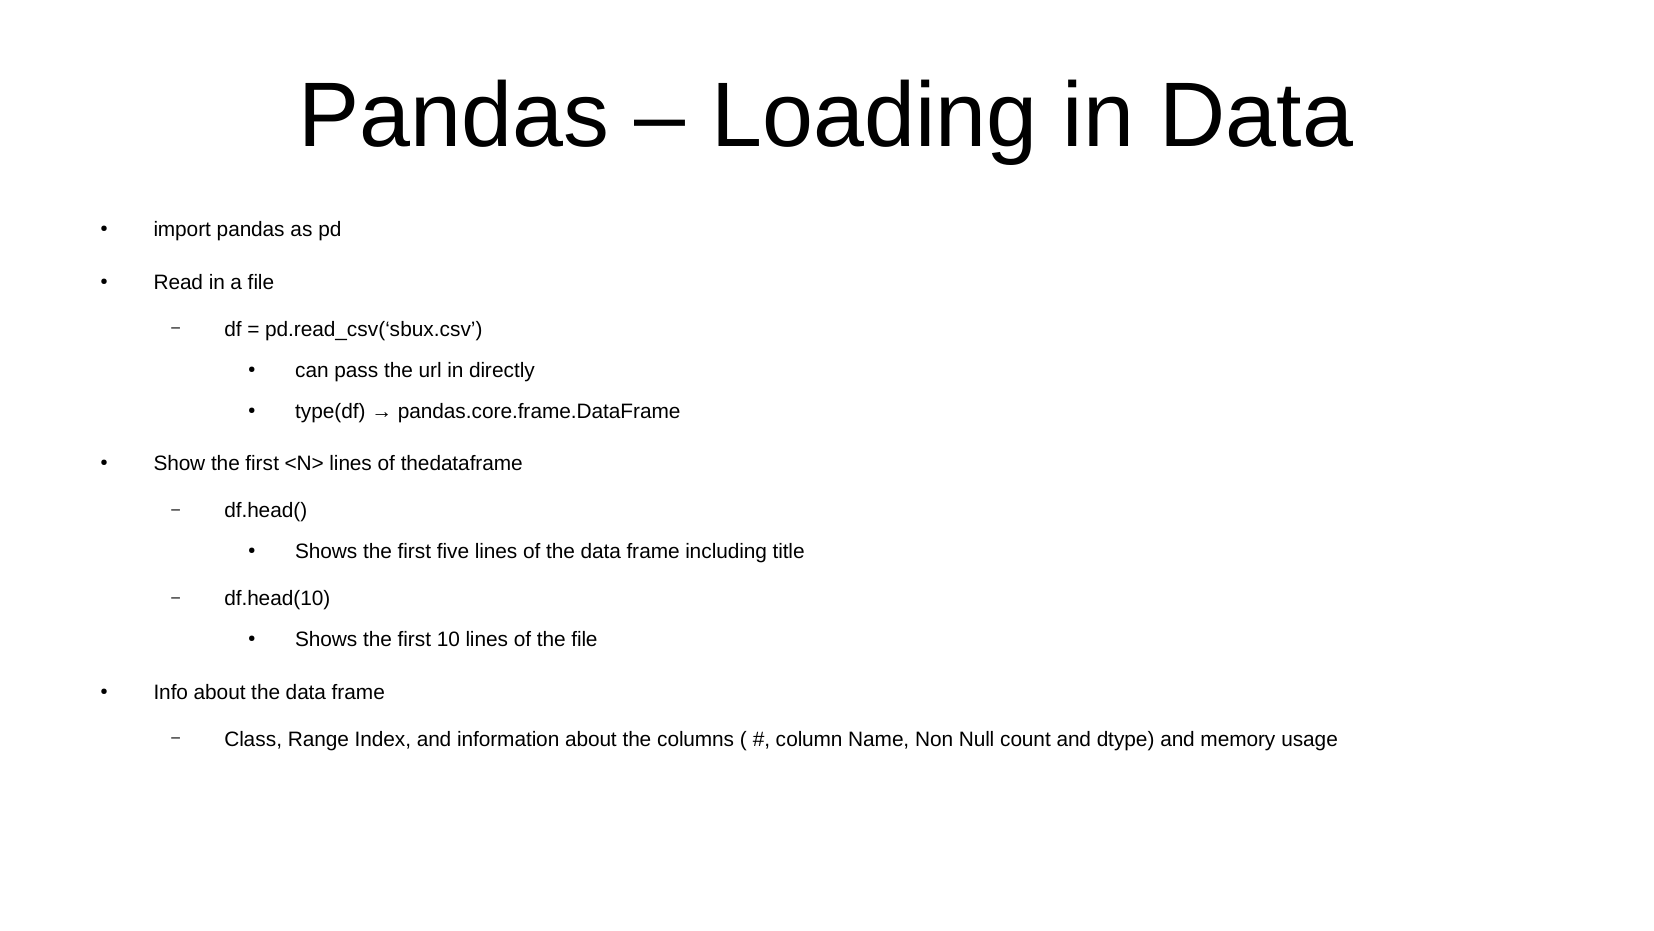

# Pandas – Loading in Data
import pandas as pd
Read in a file
df = pd.read_csv(‘sbux.csv’)
can pass the url in directly
type(df) → pandas.core.frame.DataFrame
Show the first <N> lines of thedataframe
df.head()
Shows the first five lines of the data frame including title
df.head(10)
Shows the first 10 lines of the file
Info about the data frame
Class, Range Index, and information about the columns ( #, column Name, Non Null count and dtype) and memory usage